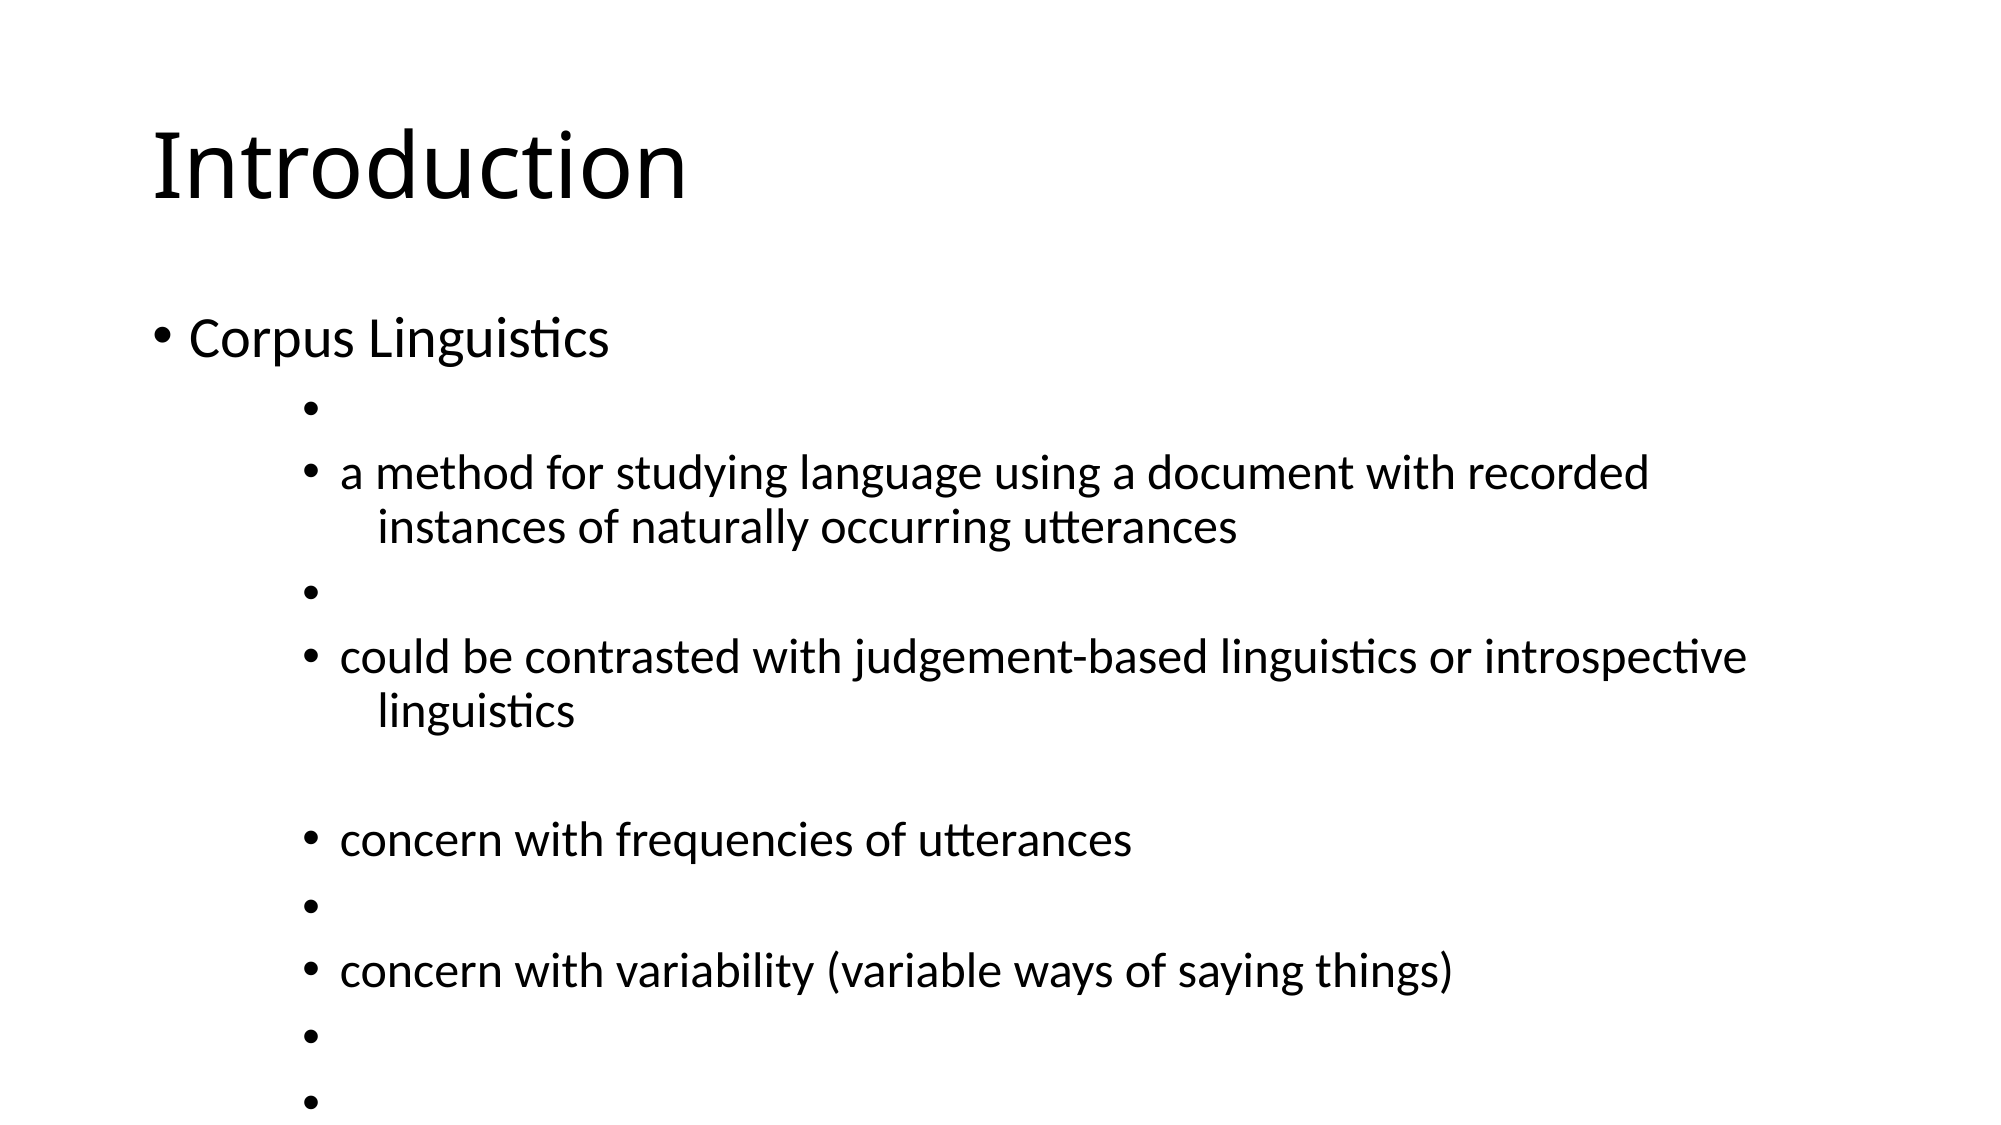

# Introduction
Corpus Linguistics
a method for studying language using a document with recorded instances of naturally occurring utterances
could be contrasted with judgement-based linguistics or introspective linguistics
concern with frequencies of utterances
concern with variability (variable ways of saying things)